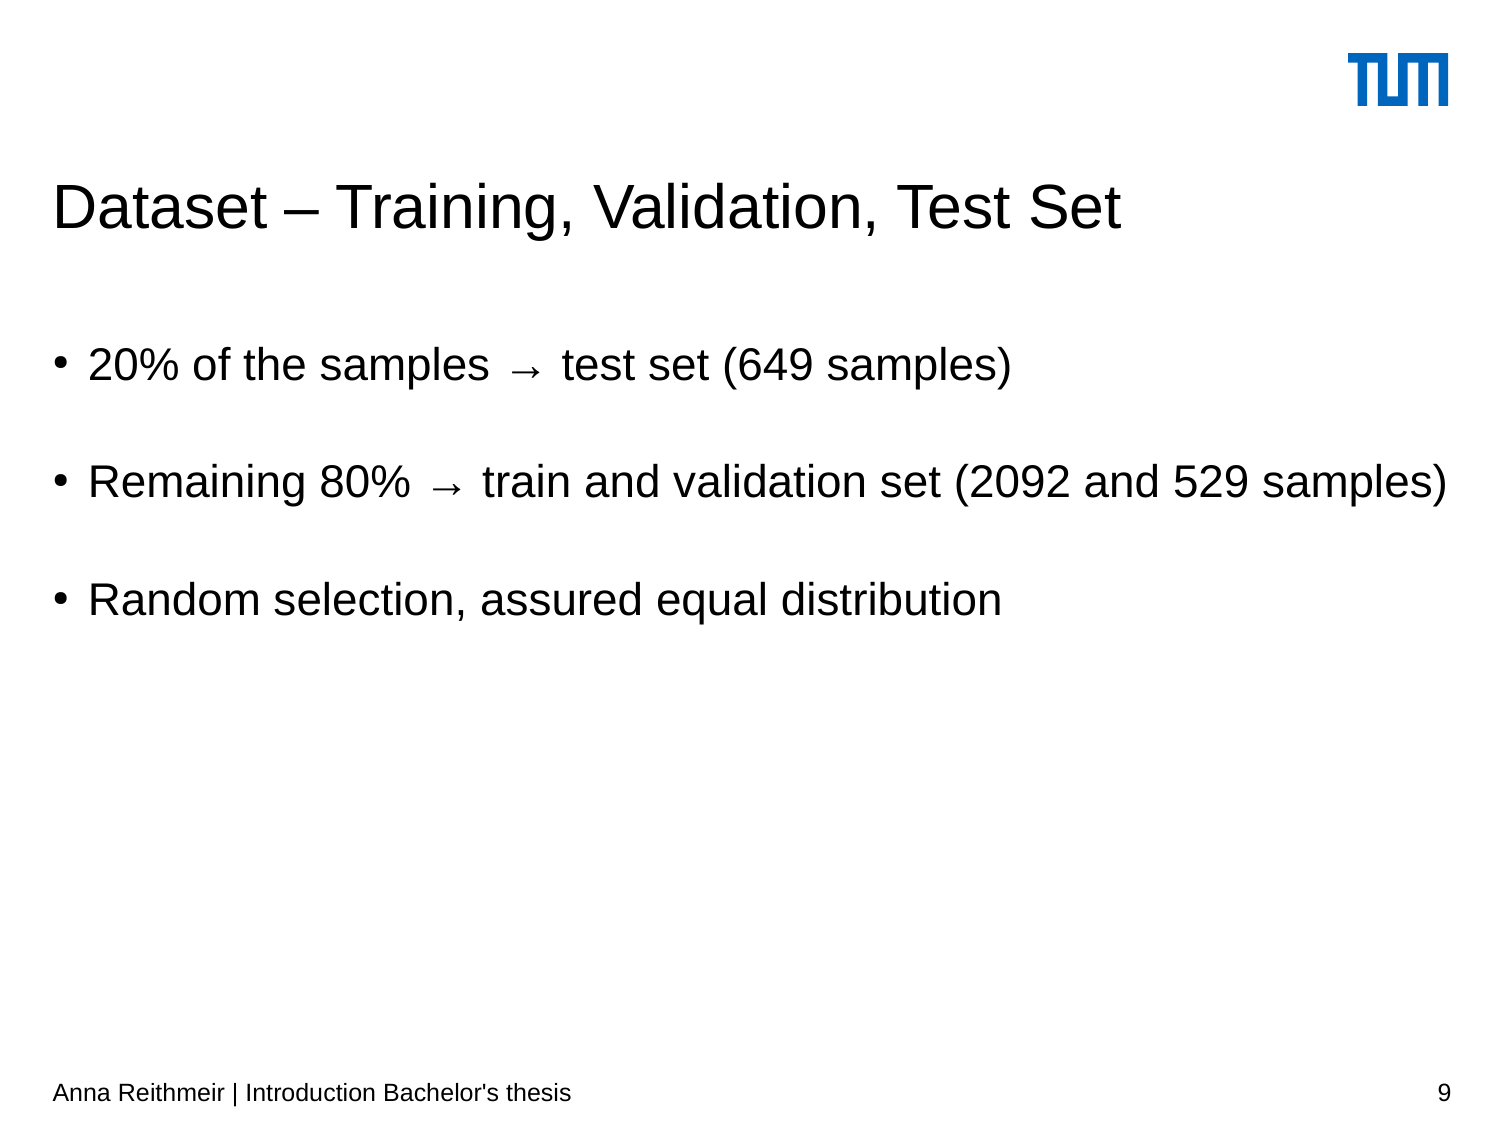

# Dataset – Training, Validation, Test Set
20% of the samples → test set (649 samples)
Remaining 80% → train and validation set (2092 and 529 samples)
Random selection, assured equal distribution
Anna Reithmeir | Introduction Bachelor's thesis
9